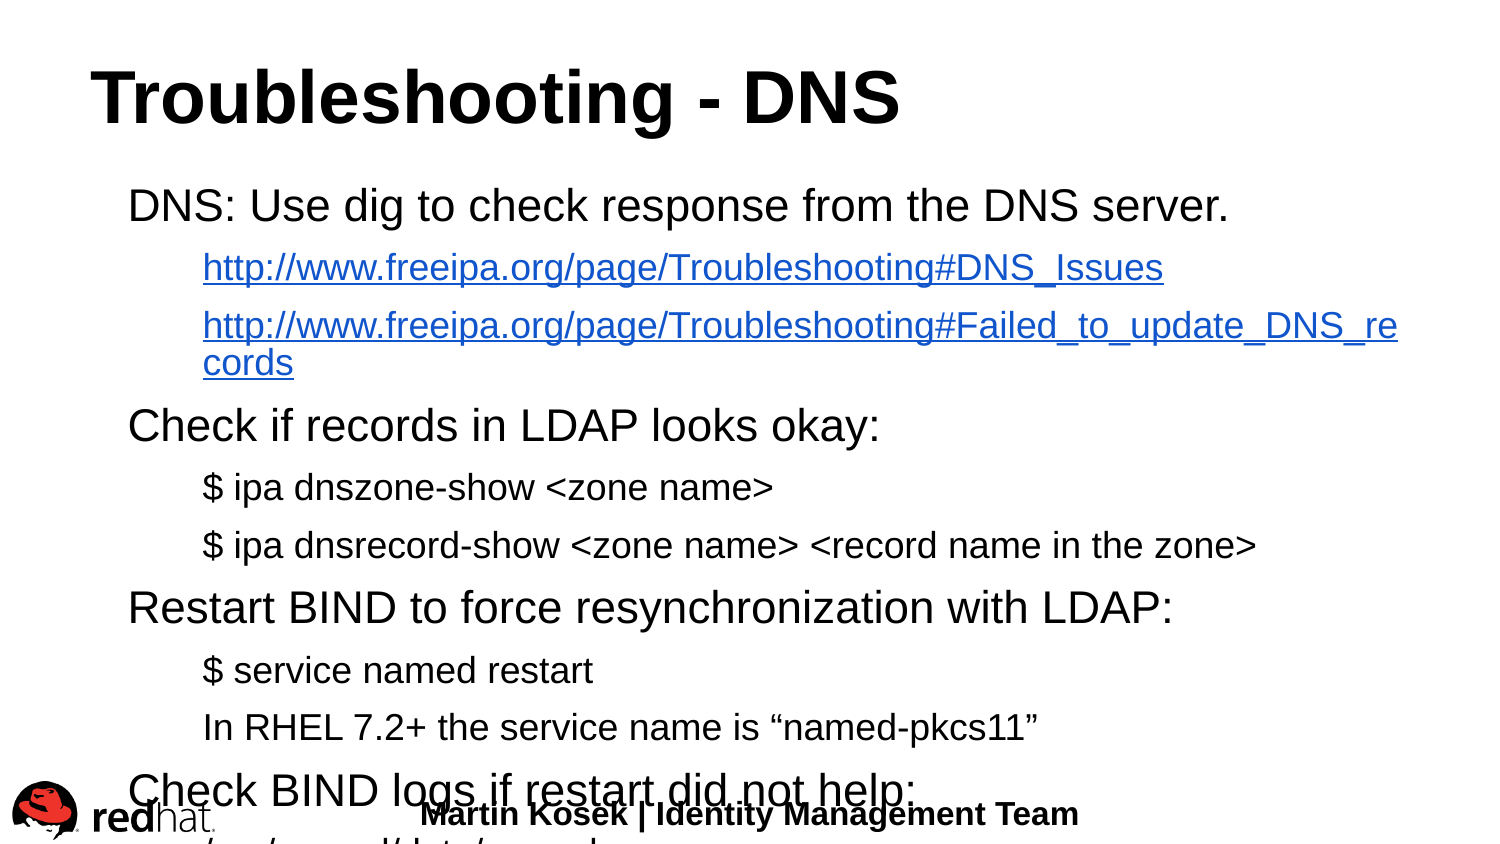

# Troubleshooting - DNS
DNS: Use dig to check response from the DNS server.
http://www.freeipa.org/page/Troubleshooting#DNS_Issues
http://www.freeipa.org/page/Troubleshooting#Failed_to_update_DNS_records
Check if records in LDAP looks okay:
$ ipa dnszone-show <zone name>
$ ipa dnsrecord-show <zone name> <record name in the zone>
Restart BIND to force resynchronization with LDAP:
$ service named restart
In RHEL 7.2+ the service name is “named-pkcs11”
Check BIND logs if restart did not help:
/var/named/data/named.run